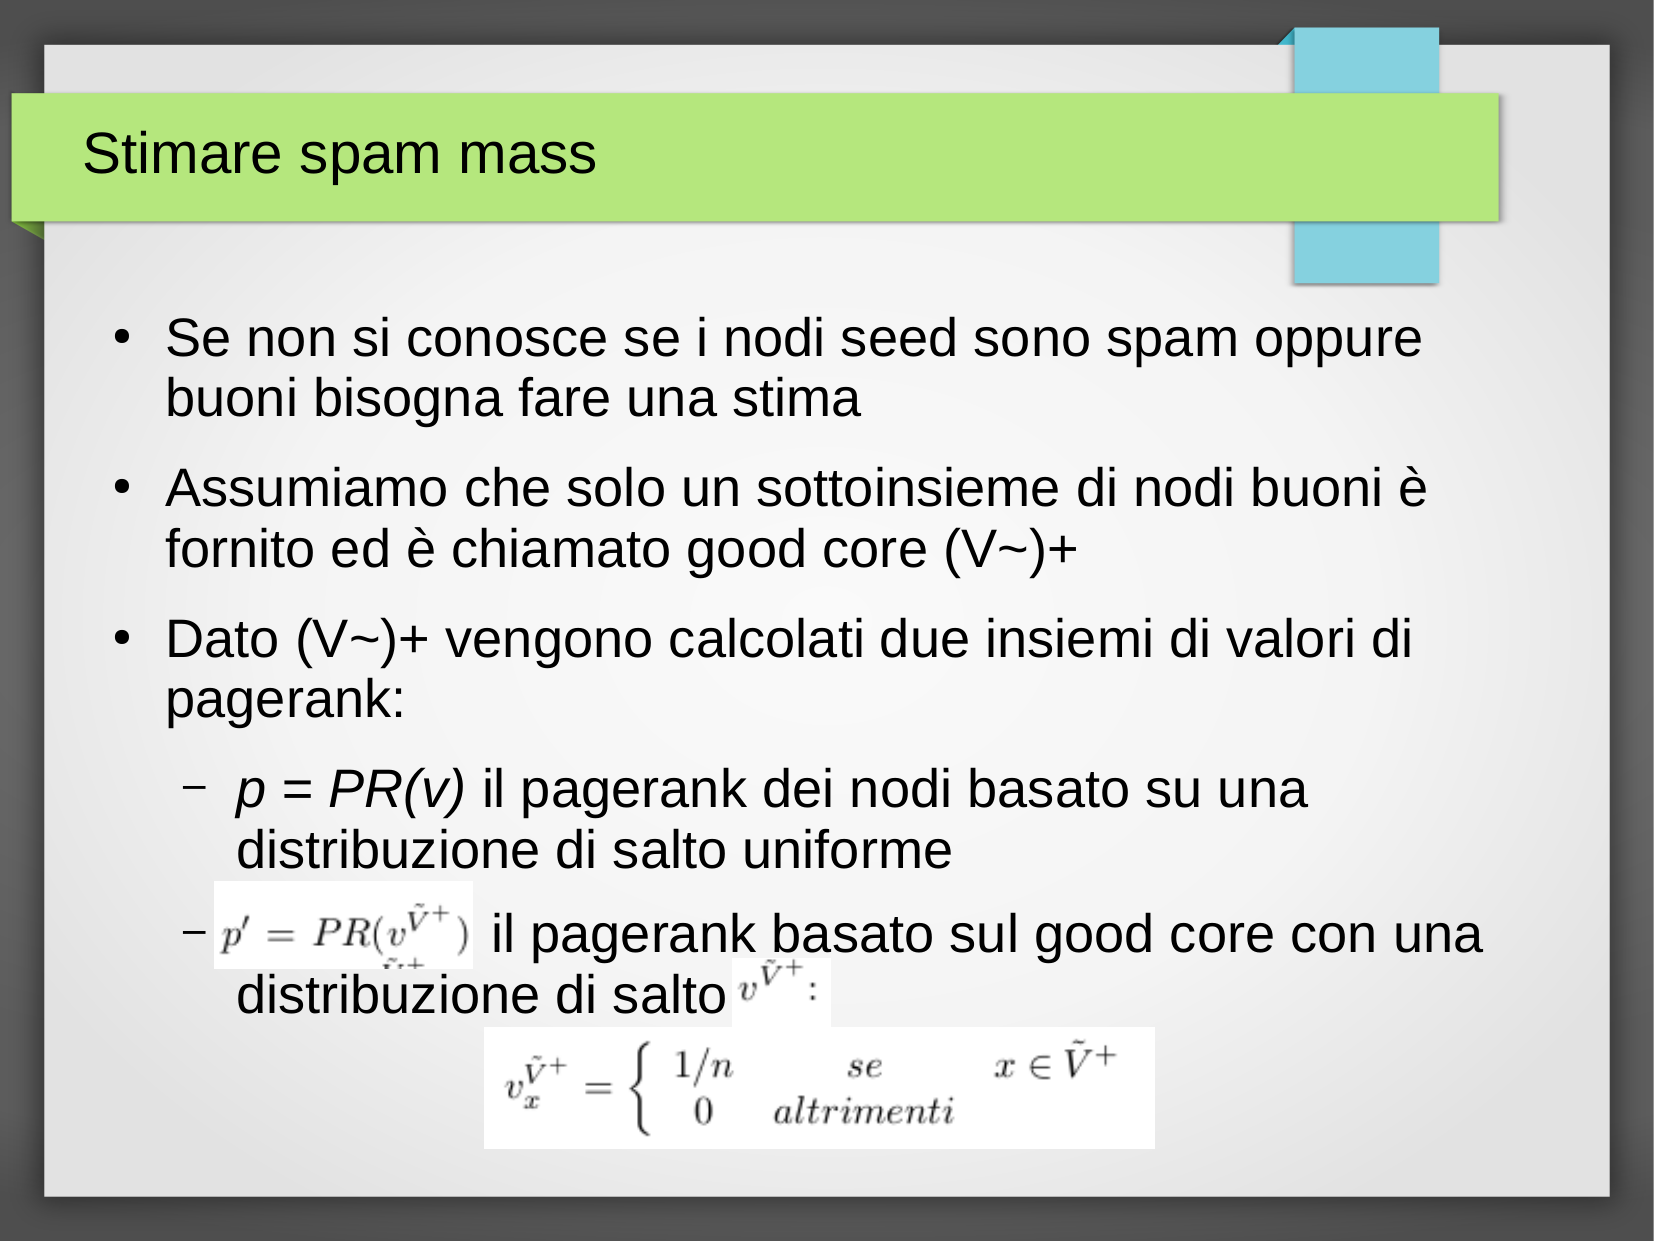

# Stimare spam mass
Se non si conosce se i nodi seed sono spam oppure buoni bisogna fare una stima
Assumiamo che solo un sottoinsieme di nodi buoni è fornito ed è chiamato good core (V~)+
Dato (V~)+ vengono calcolati due insiemi di valori di pagerank:
p = PR(v) il pagerank dei nodi basato su una distribuzione di salto uniforme
 il pagerank basato sul good core con una distribuzione di salto